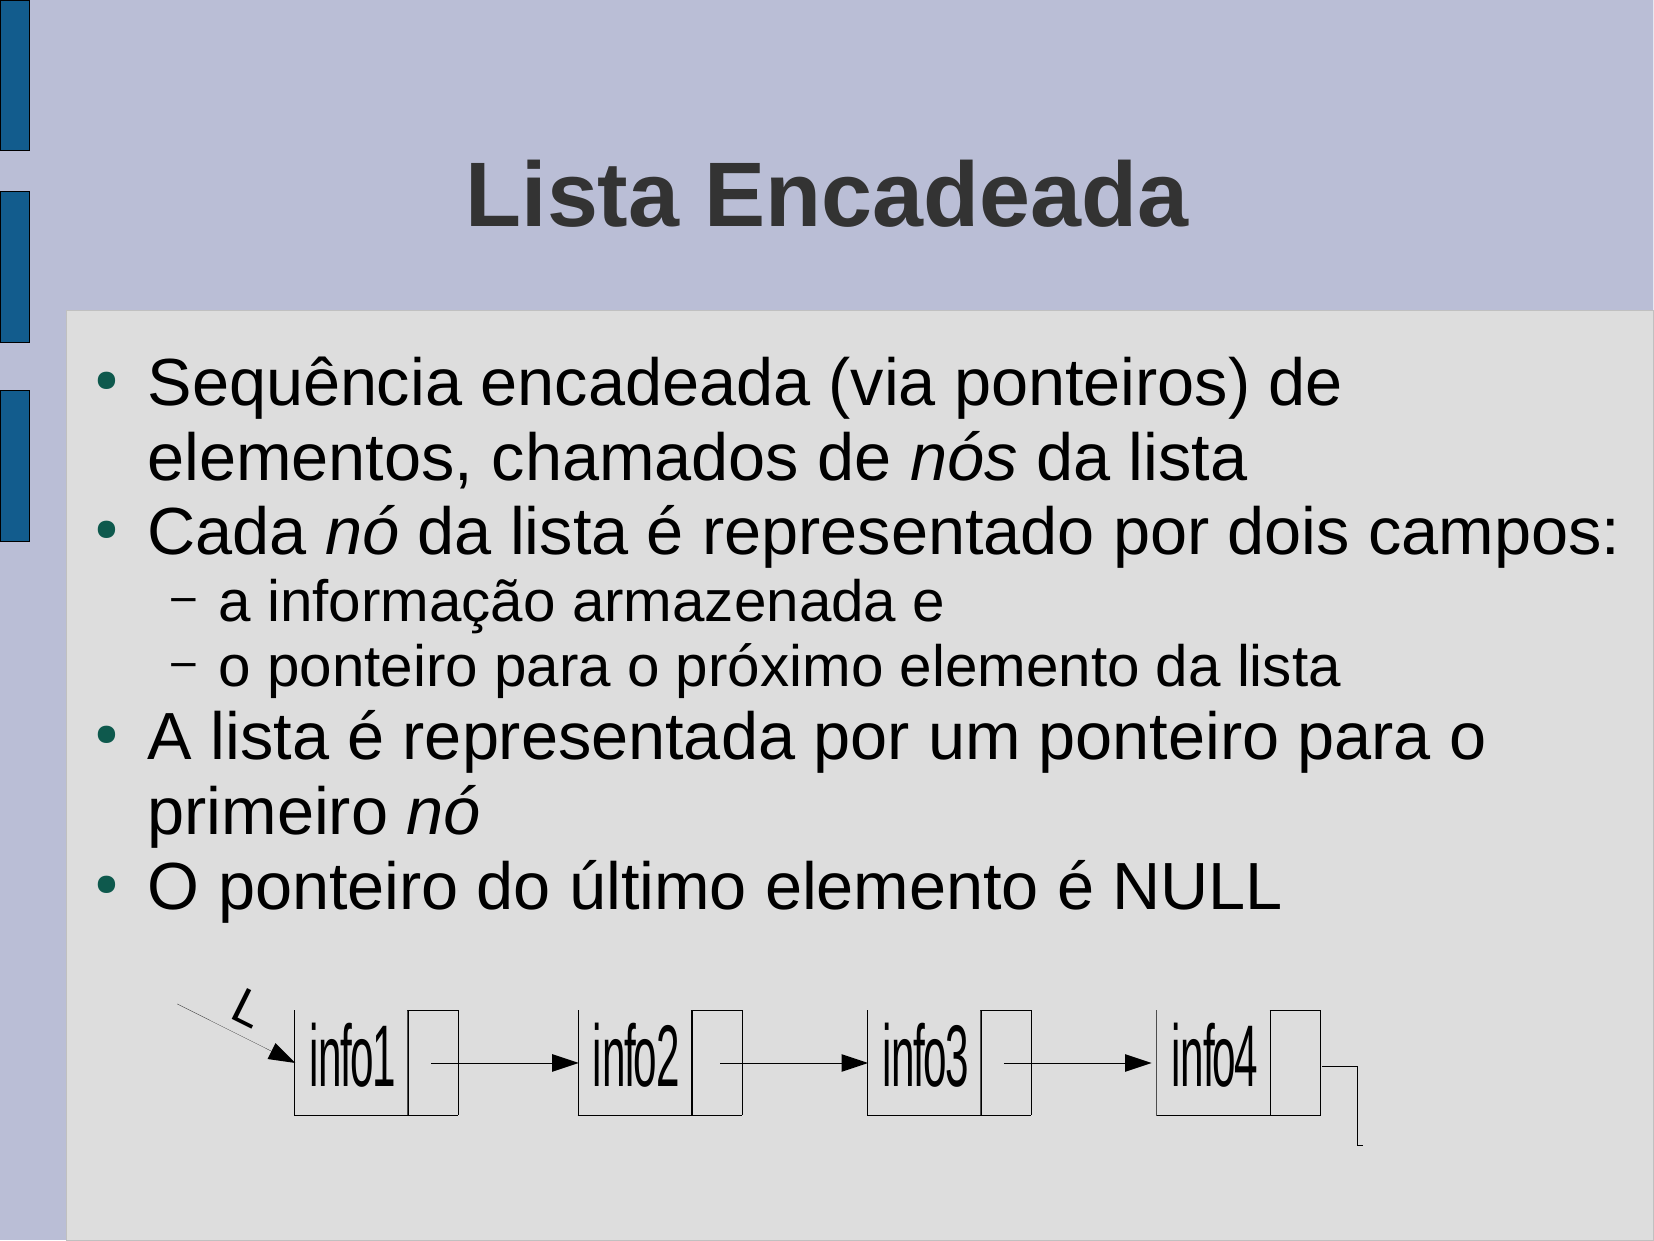

# Lista Encadeada
Sequência encadeada (via ponteiros) de elementos, chamados de nós da lista
Cada nó da lista é representado por dois campos:
a informação armazenada e
o ponteiro para o próximo elemento da lista
A lista é representada por um ponteiro para o primeiro nó
O ponteiro do último elemento é NULL
L